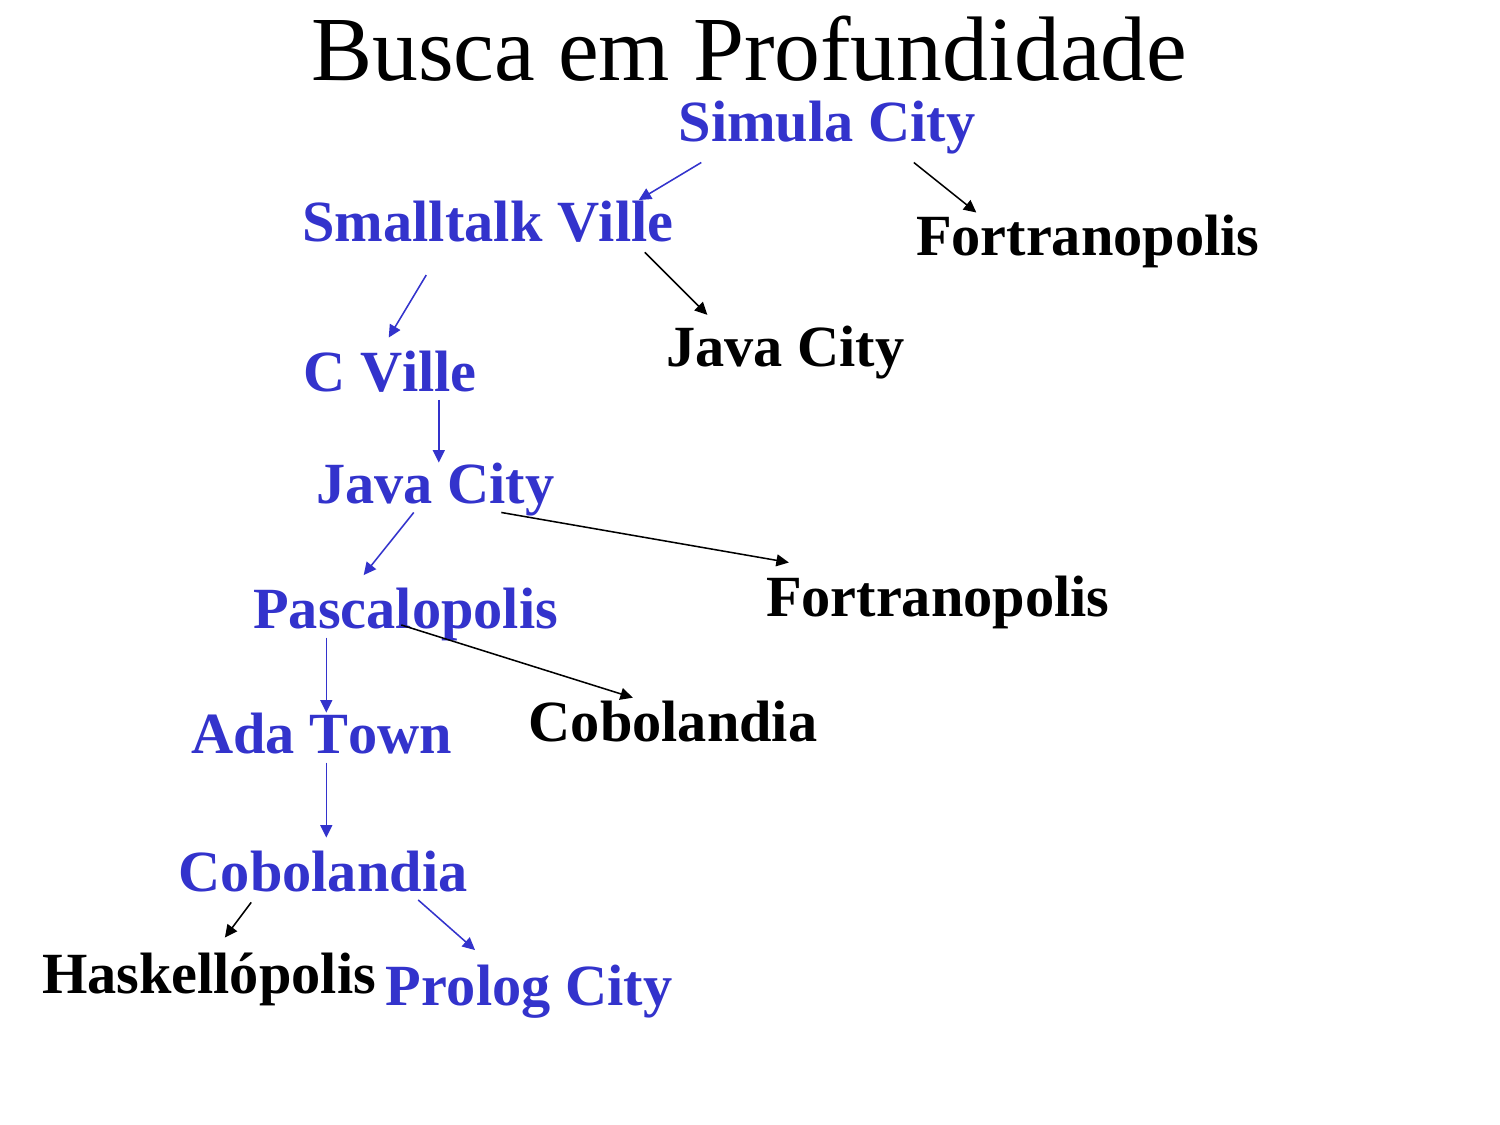

# Busca em Profundidade
Simula City
Smalltalk Ville
Fortranopolis
Java City
C Ville
Java City
Fortranopolis
Pascalopolis
Cobolandia
Ada Town
Cobolandia
Haskellópolis
Prolog City